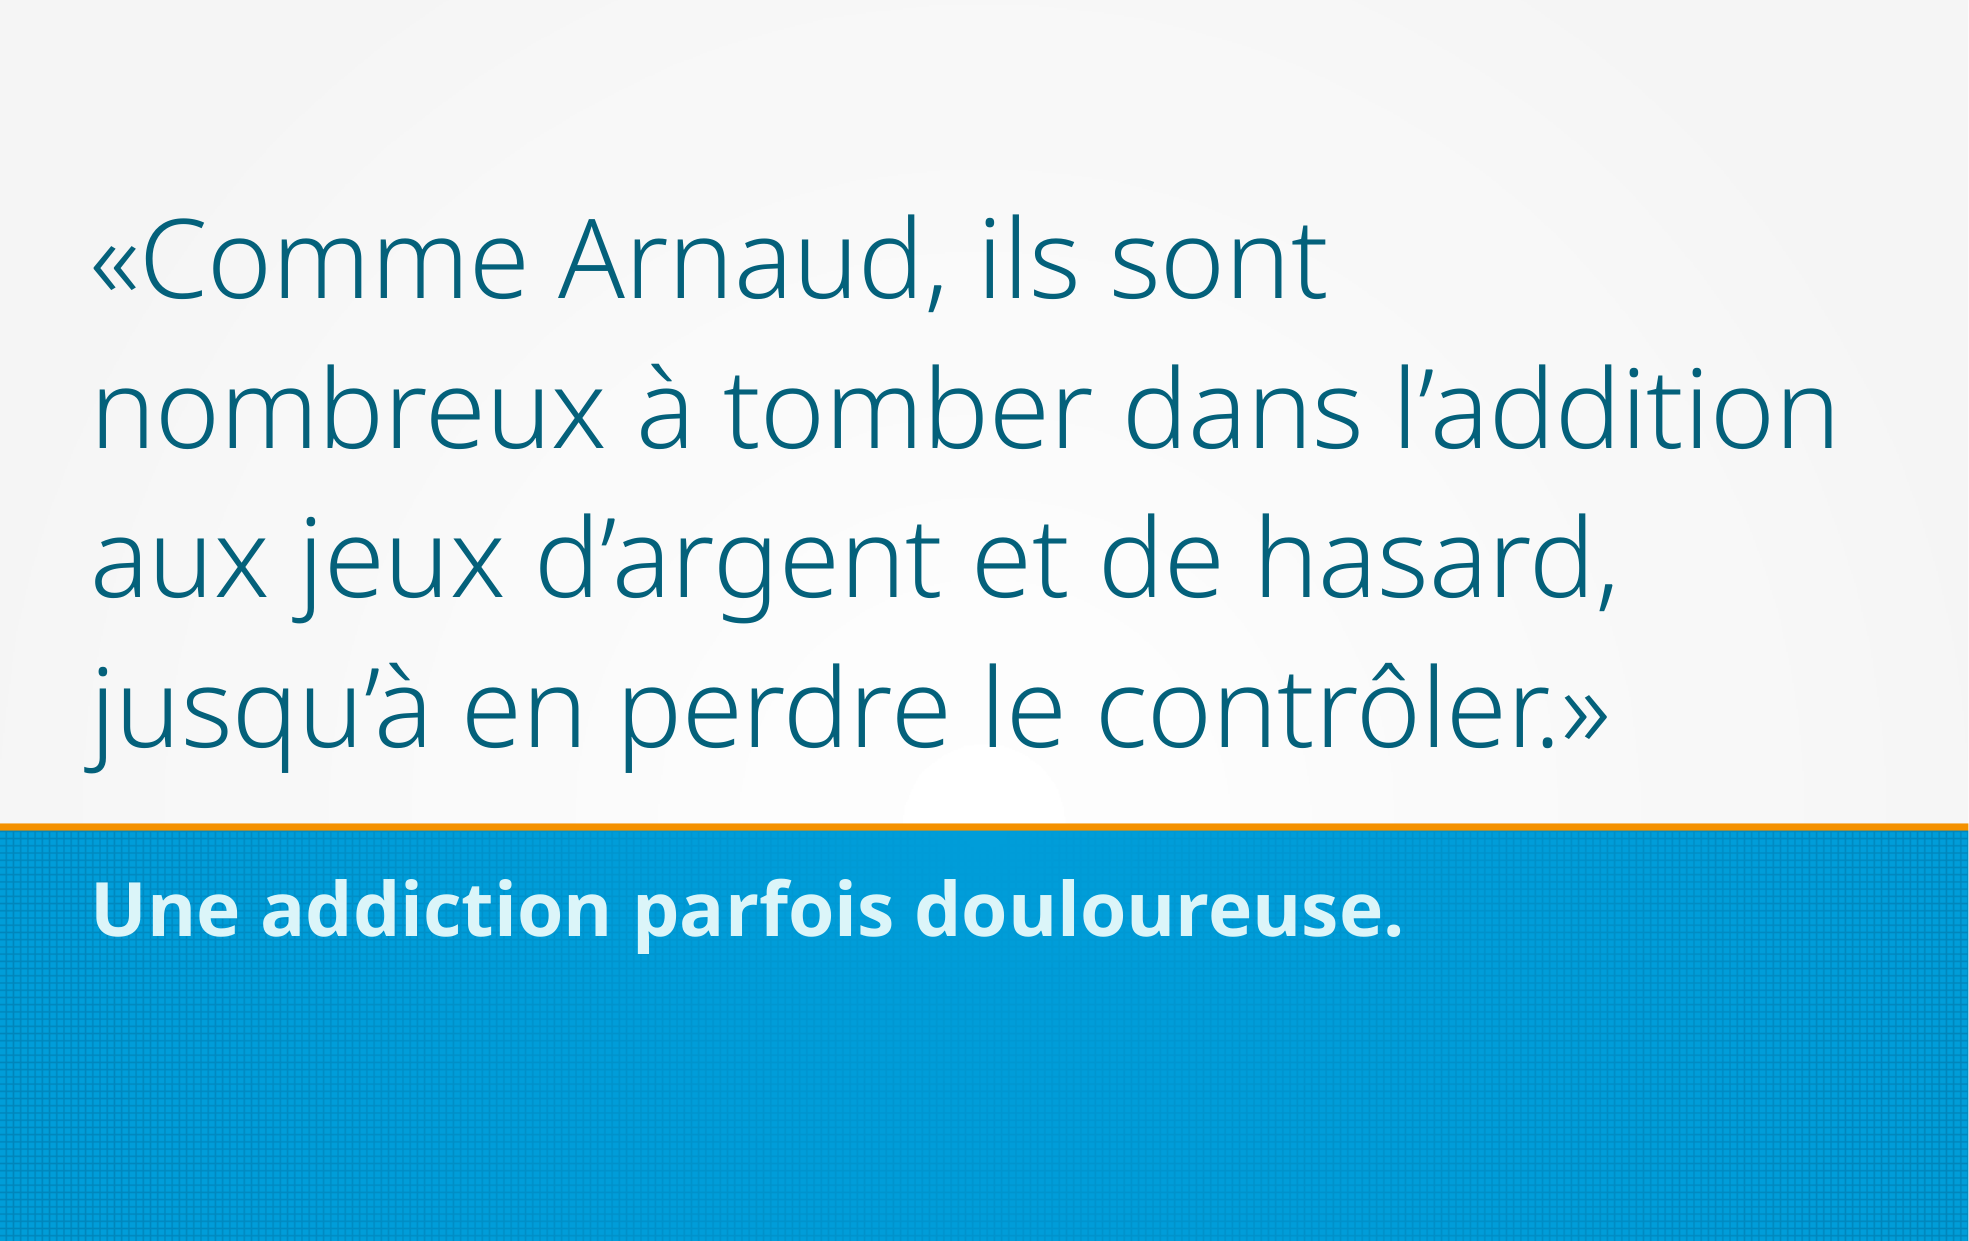

# «Comme Arnaud, ils sont nombreux à tomber dans l’addition aux jeux d’argent et de hasard, jusqu’à en perdre le contrôler.»
Une addiction parfois douloureuse.